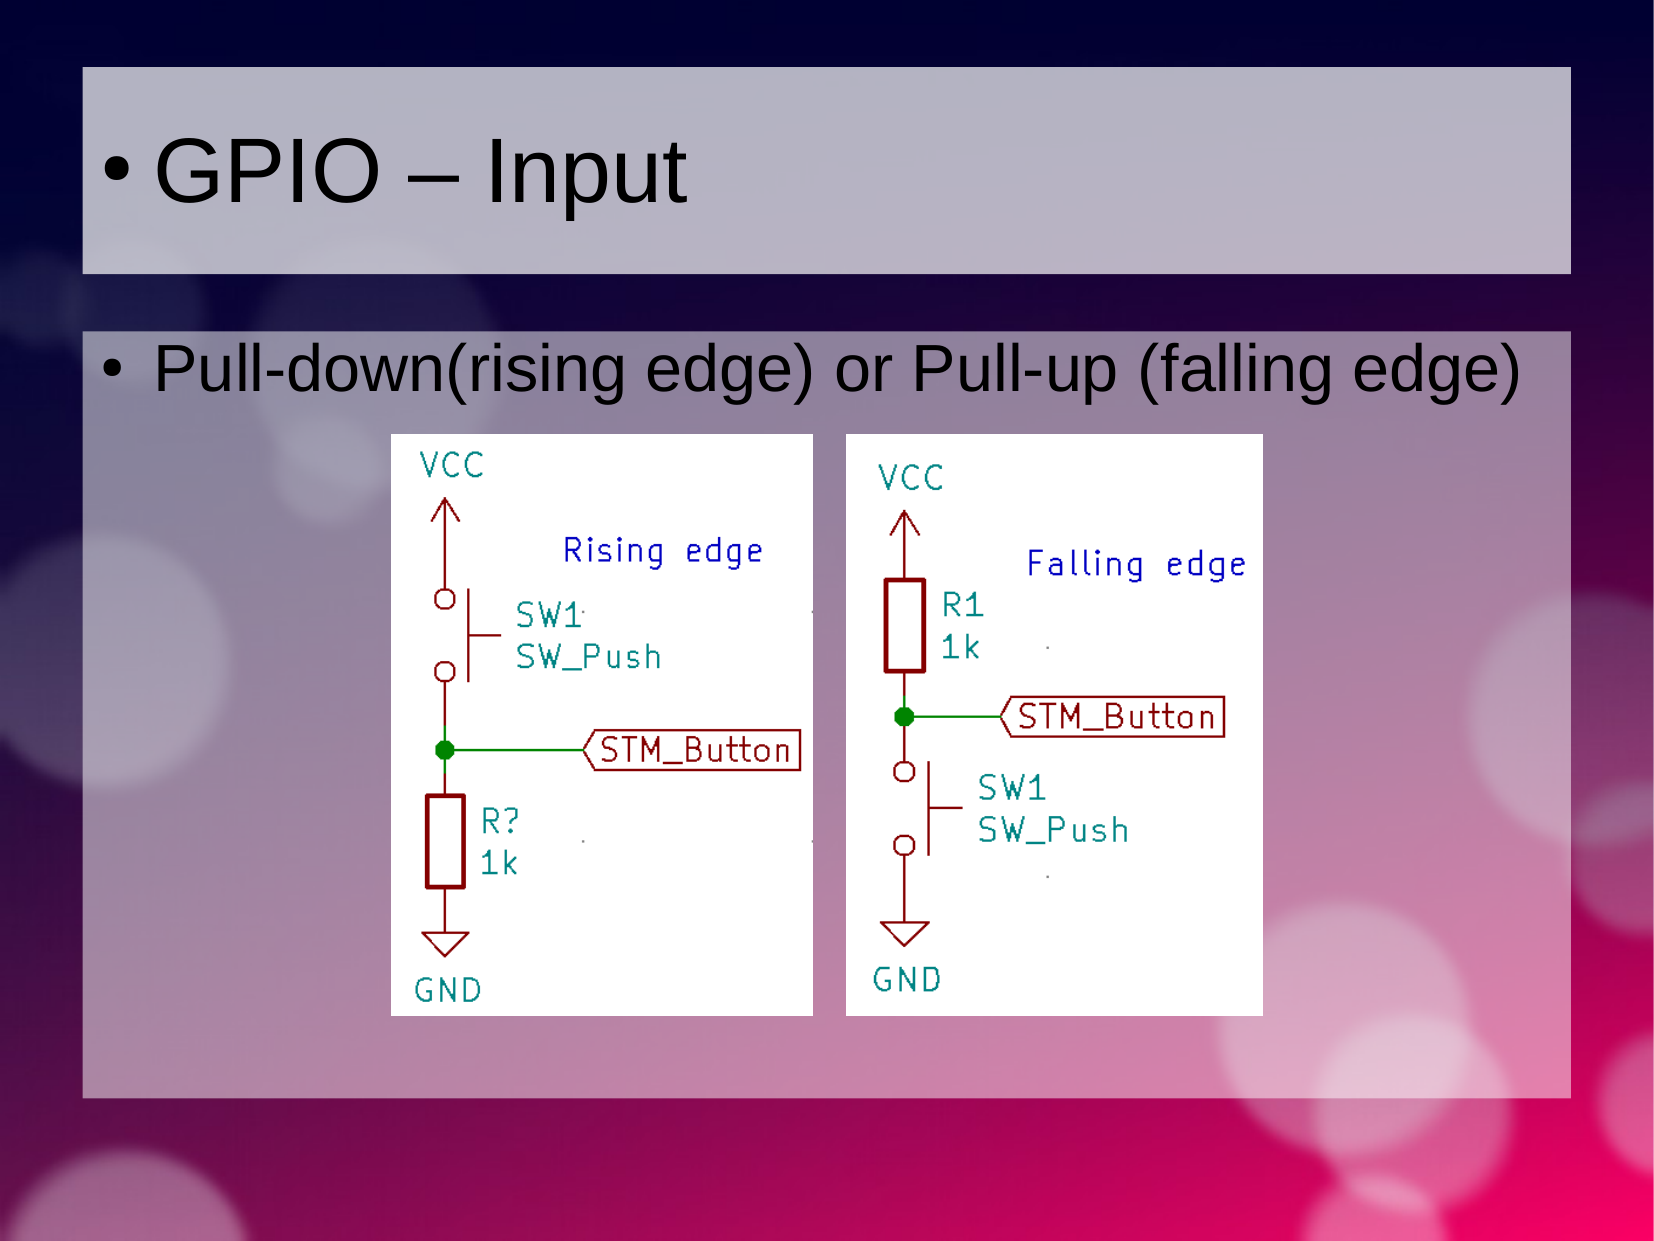

# GPIO – Input
Pull-down(rising edge) or Pull-up (falling edge)